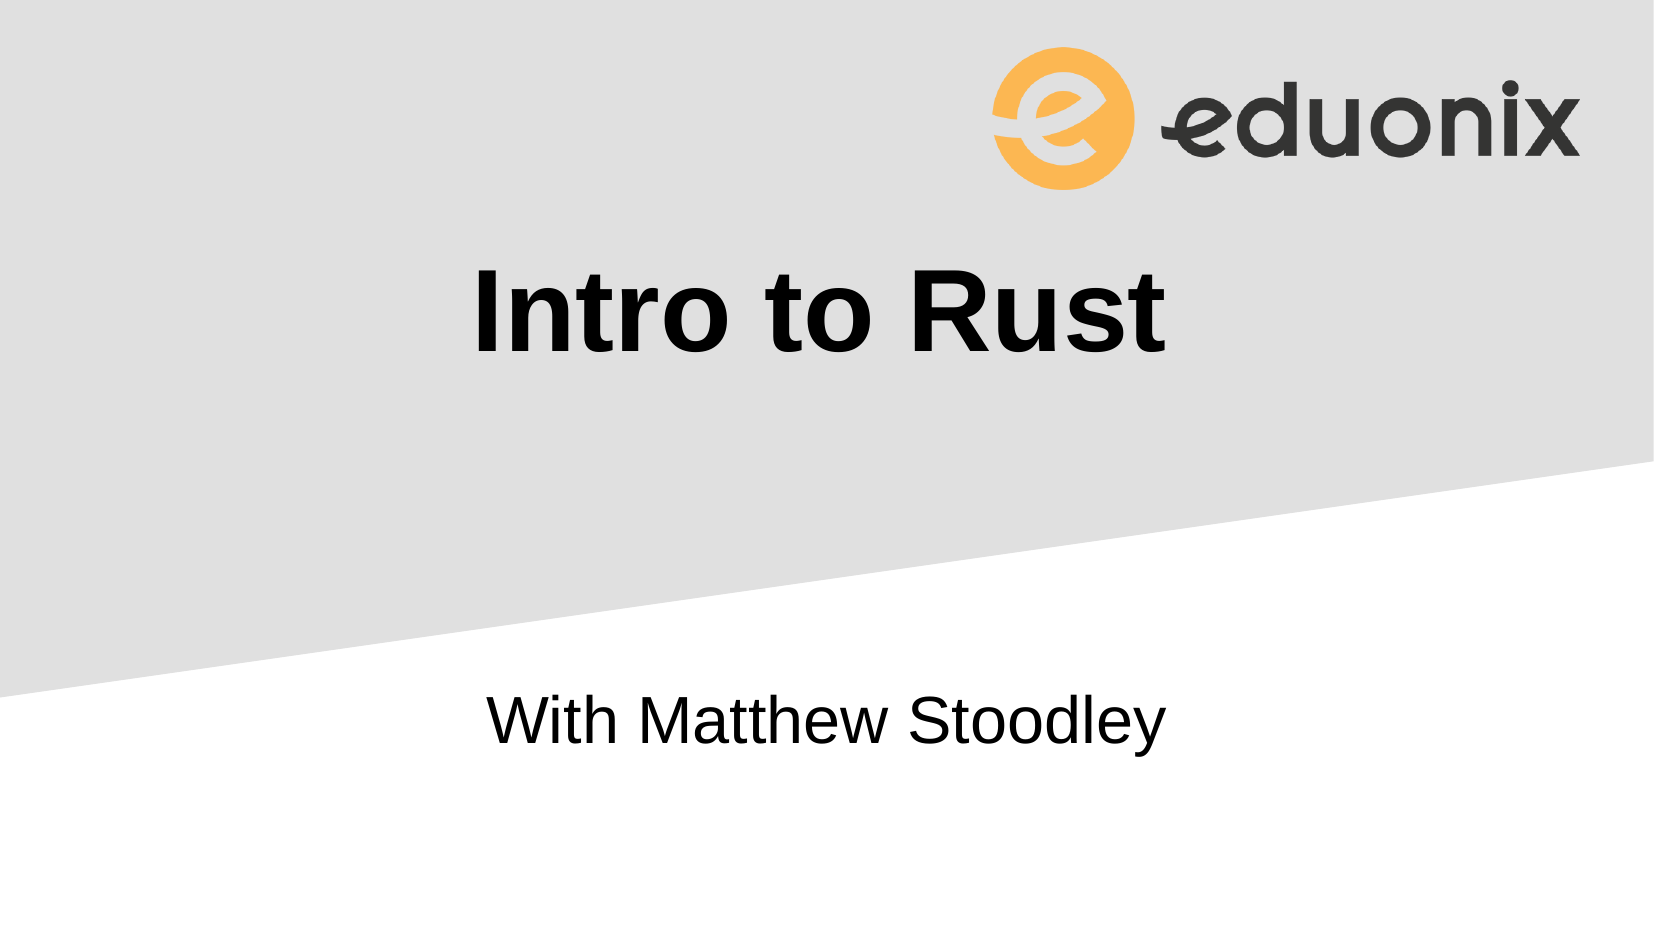

# Intro to Rust
With Matthew Stoodley